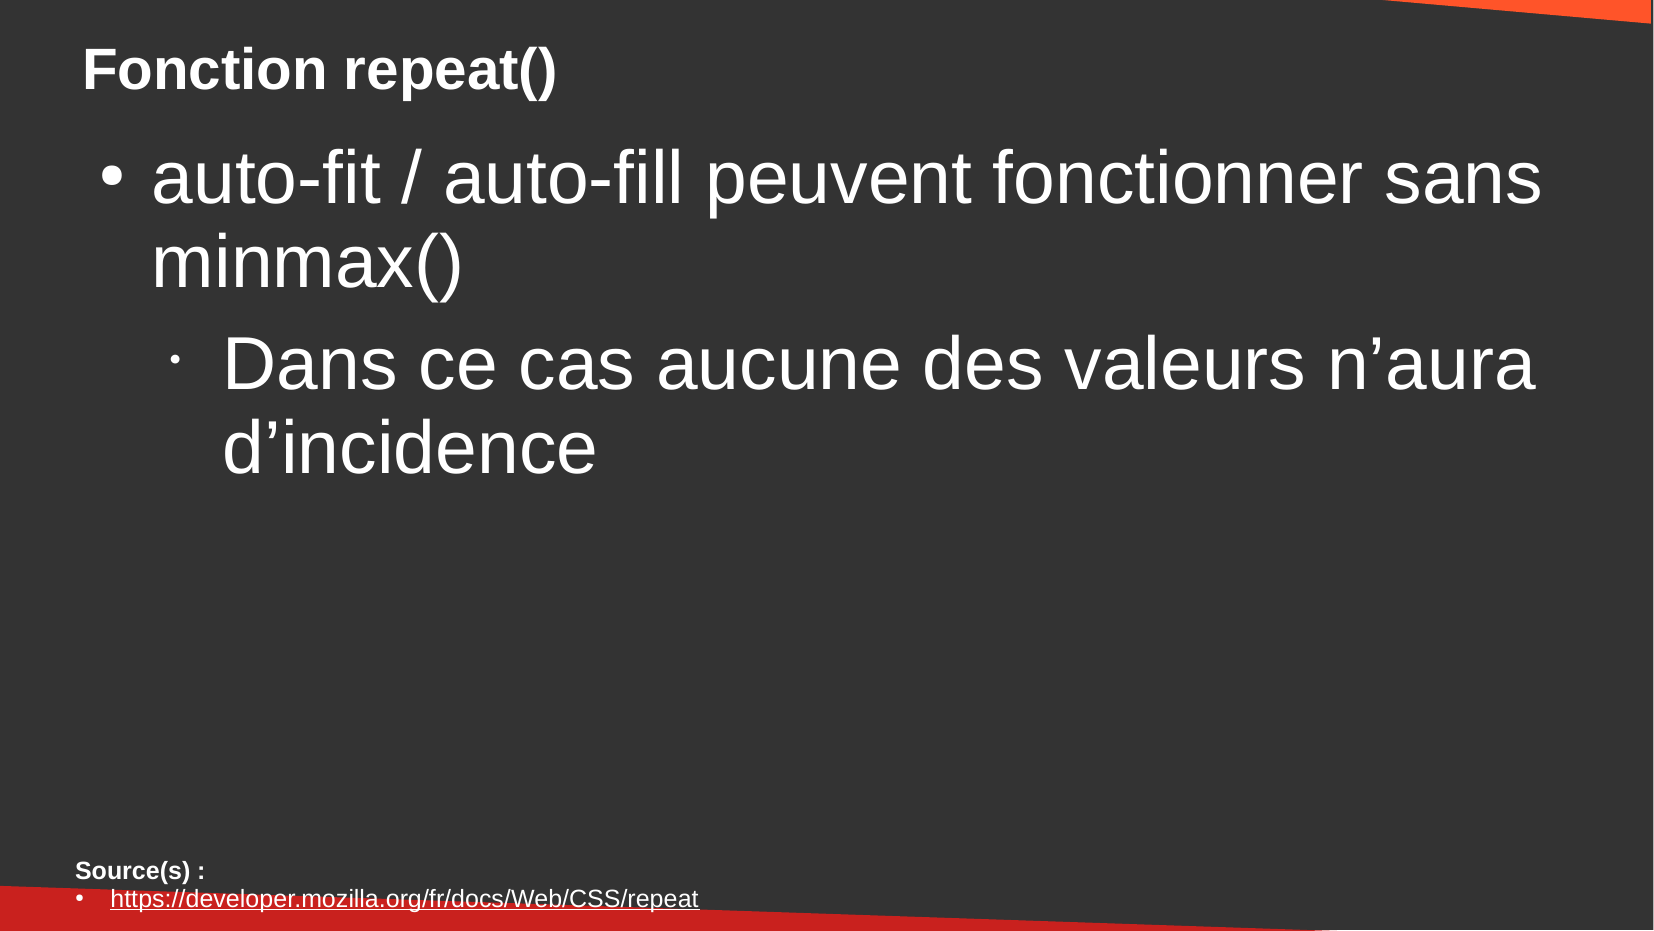

# Fonction repeat()
auto-fit / auto-fill peuvent fonctionner sans minmax()
Dans ce cas aucune des valeurs n’aura d’incidence
Source(s) :
https://developer.mozilla.org/fr/docs/Web/CSS/repeat